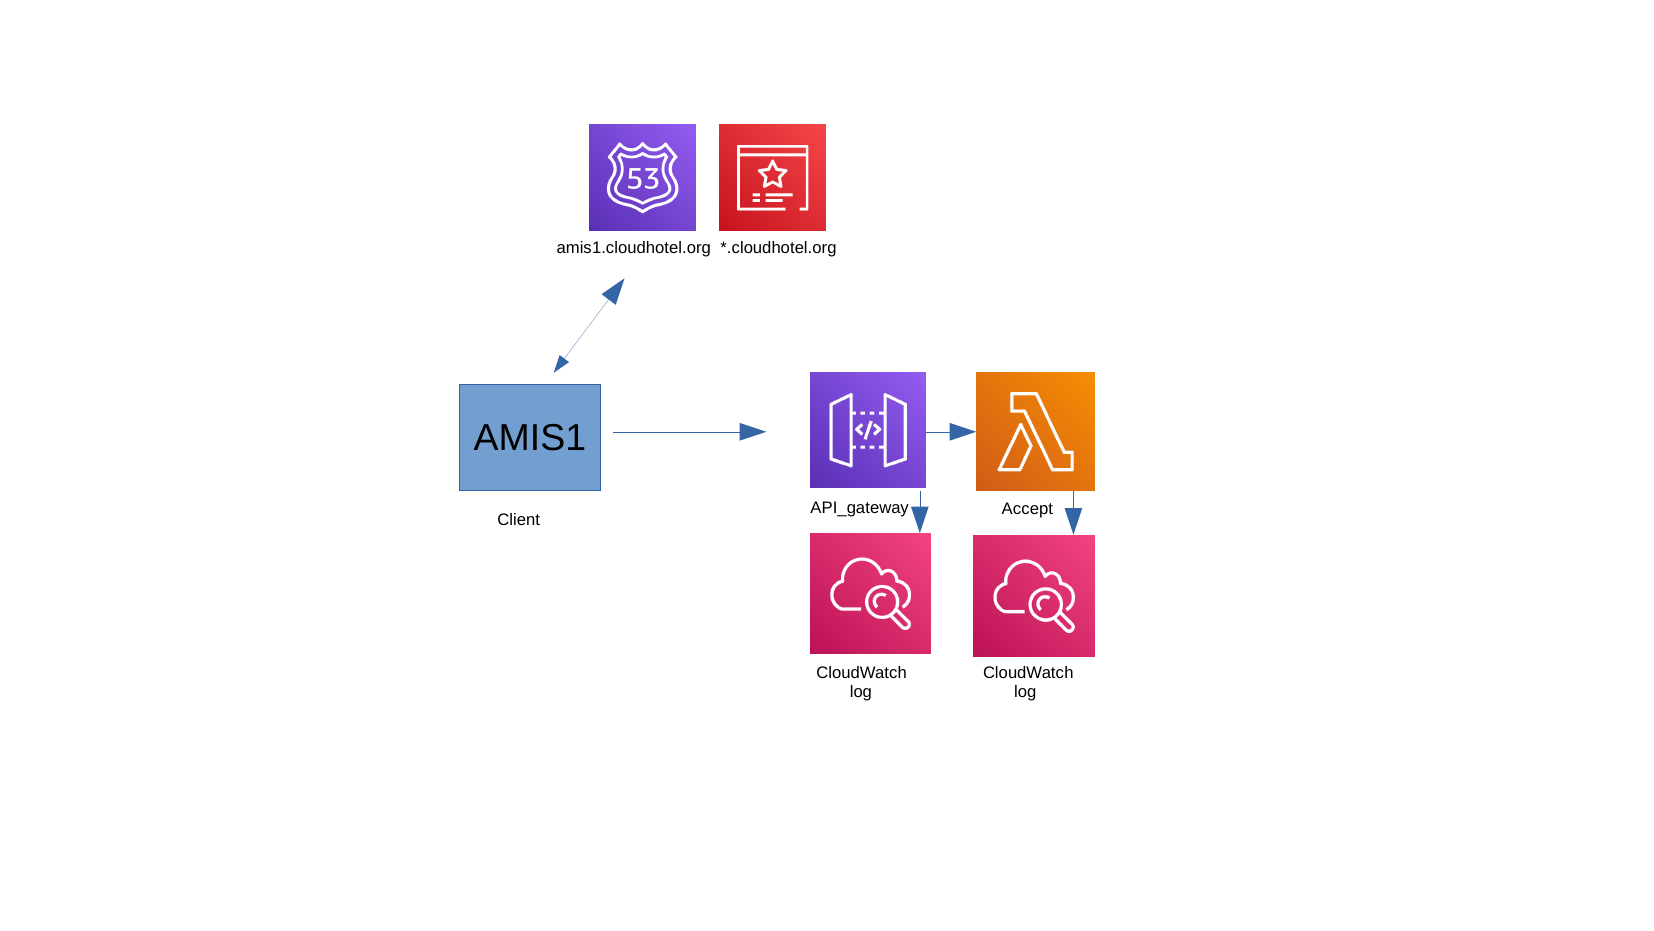

amis1.cloudhotel.org *.cloudhotel.org
AMIS1
API_gateway
Accept
Client
CloudWatch	 CloudWatch
 log log
b